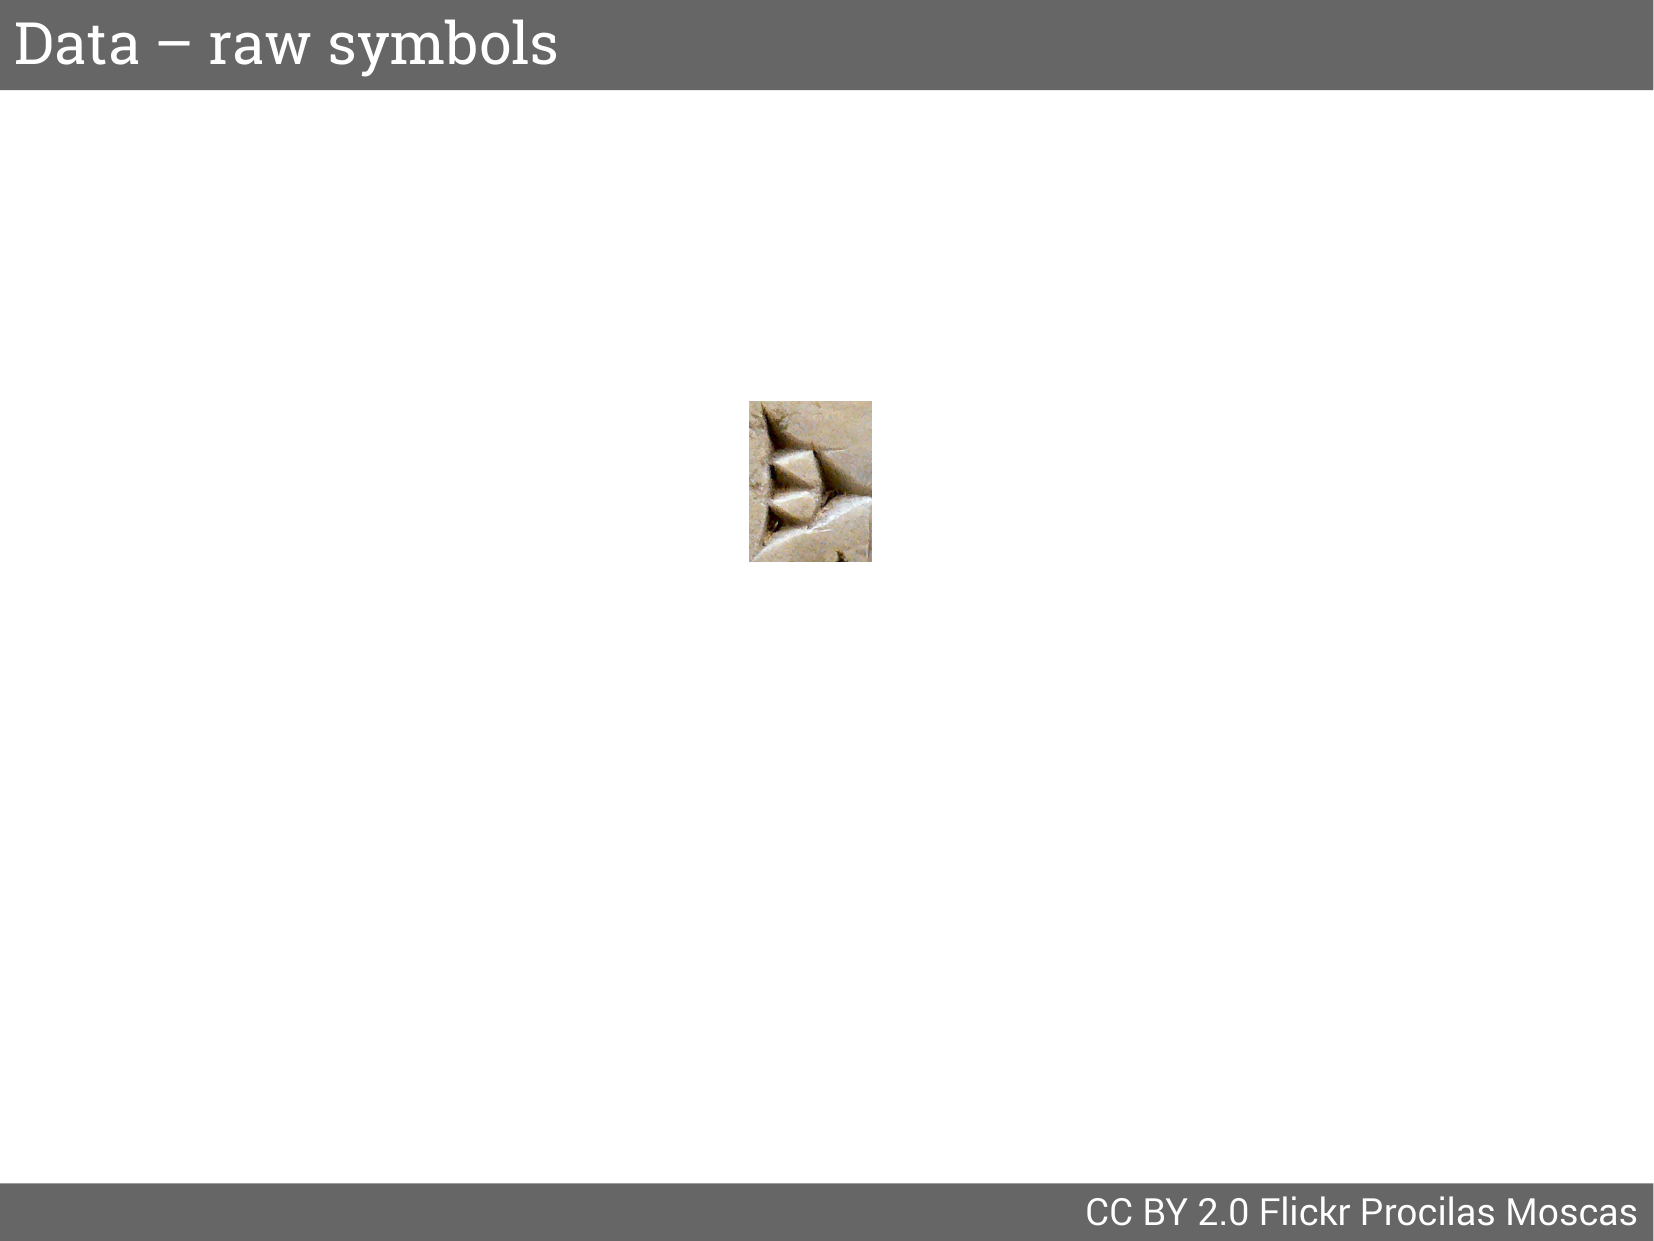

Data – raw symbols
CC BY 2.0 Flickr Procilas Moscas